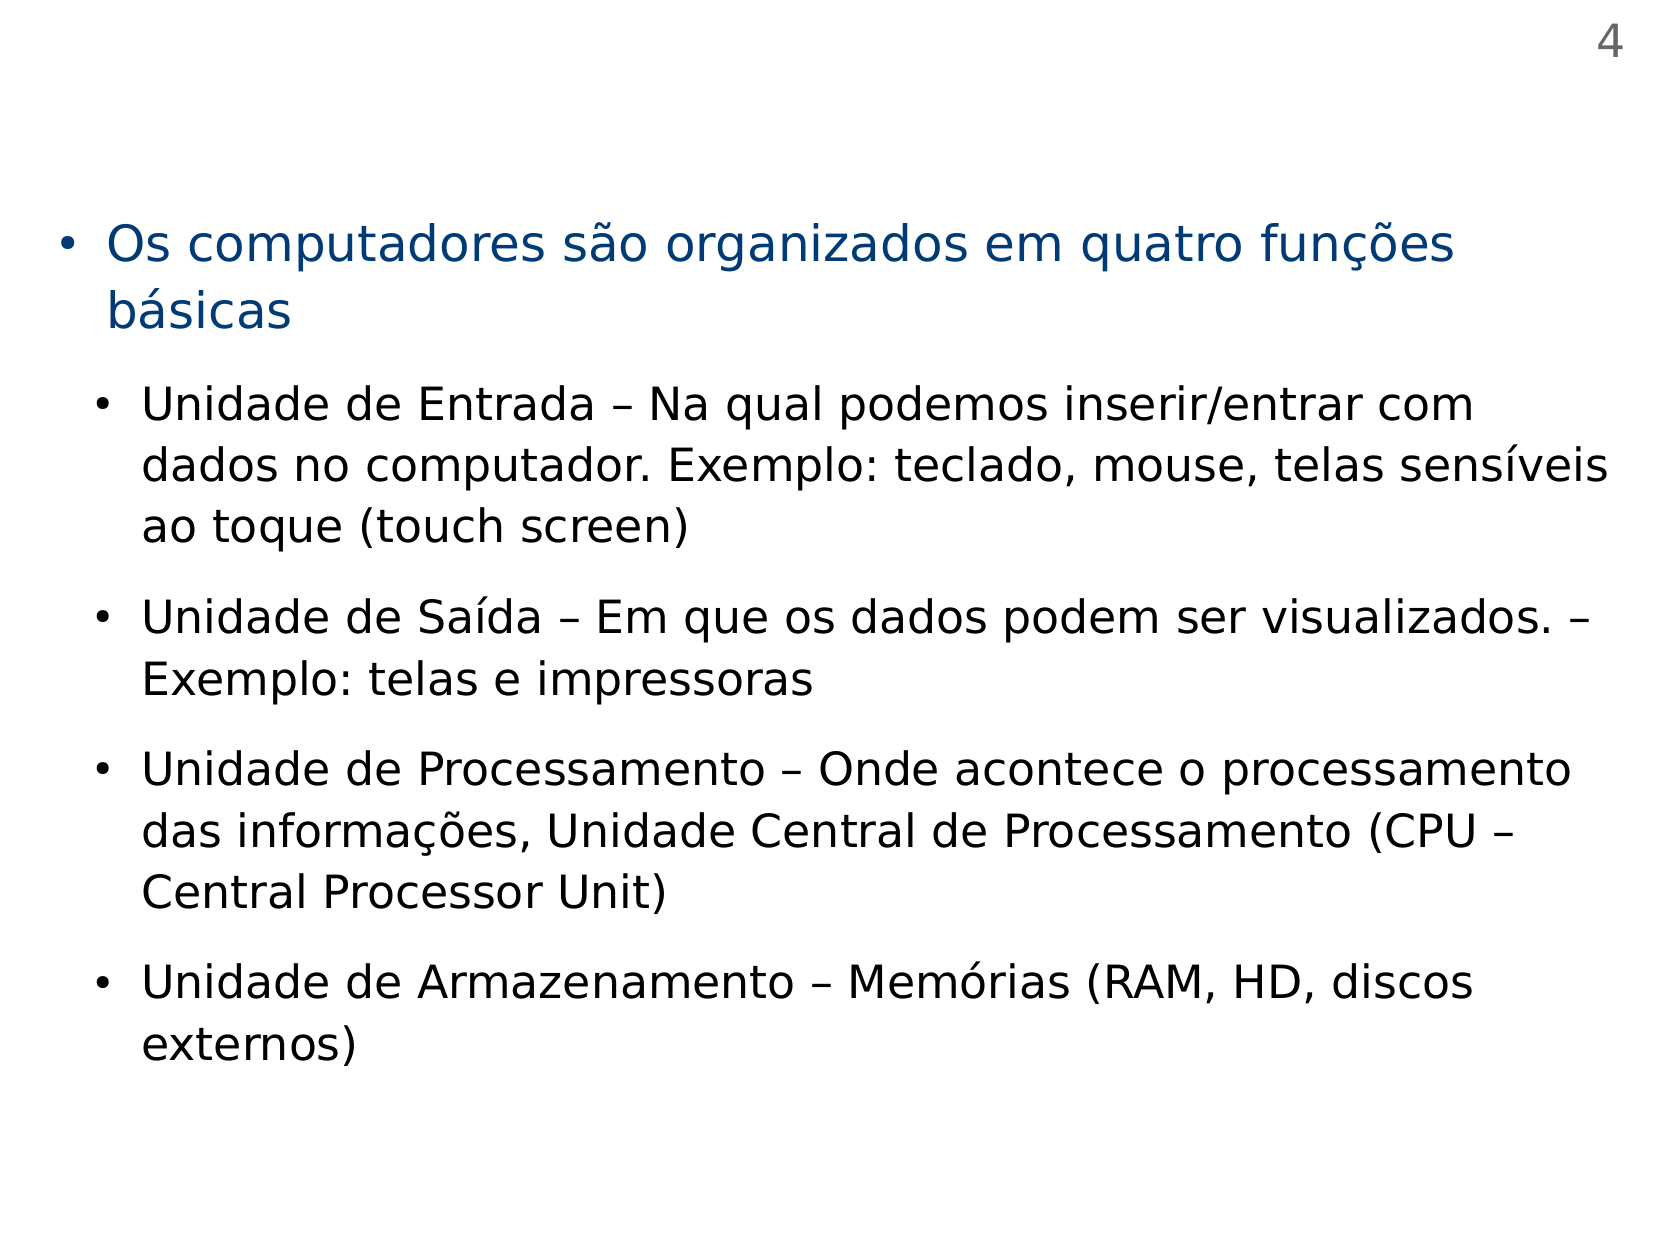

4
#
Os computadores são organizados em quatro funções básicas
Unidade de Entrada – Na qual podemos inserir/entrar com dados no computador. Exemplo: teclado, mouse, telas sensíveis ao toque (touch screen)
Unidade de Saída – Em que os dados podem ser visualizados. – Exemplo: telas e impressoras
Unidade de Processamento – Onde acontece o processamento das informações, Unidade Central de Processamento (CPU – Central Processor Unit)
Unidade de Armazenamento – Memórias (RAM, HD, discos externos)